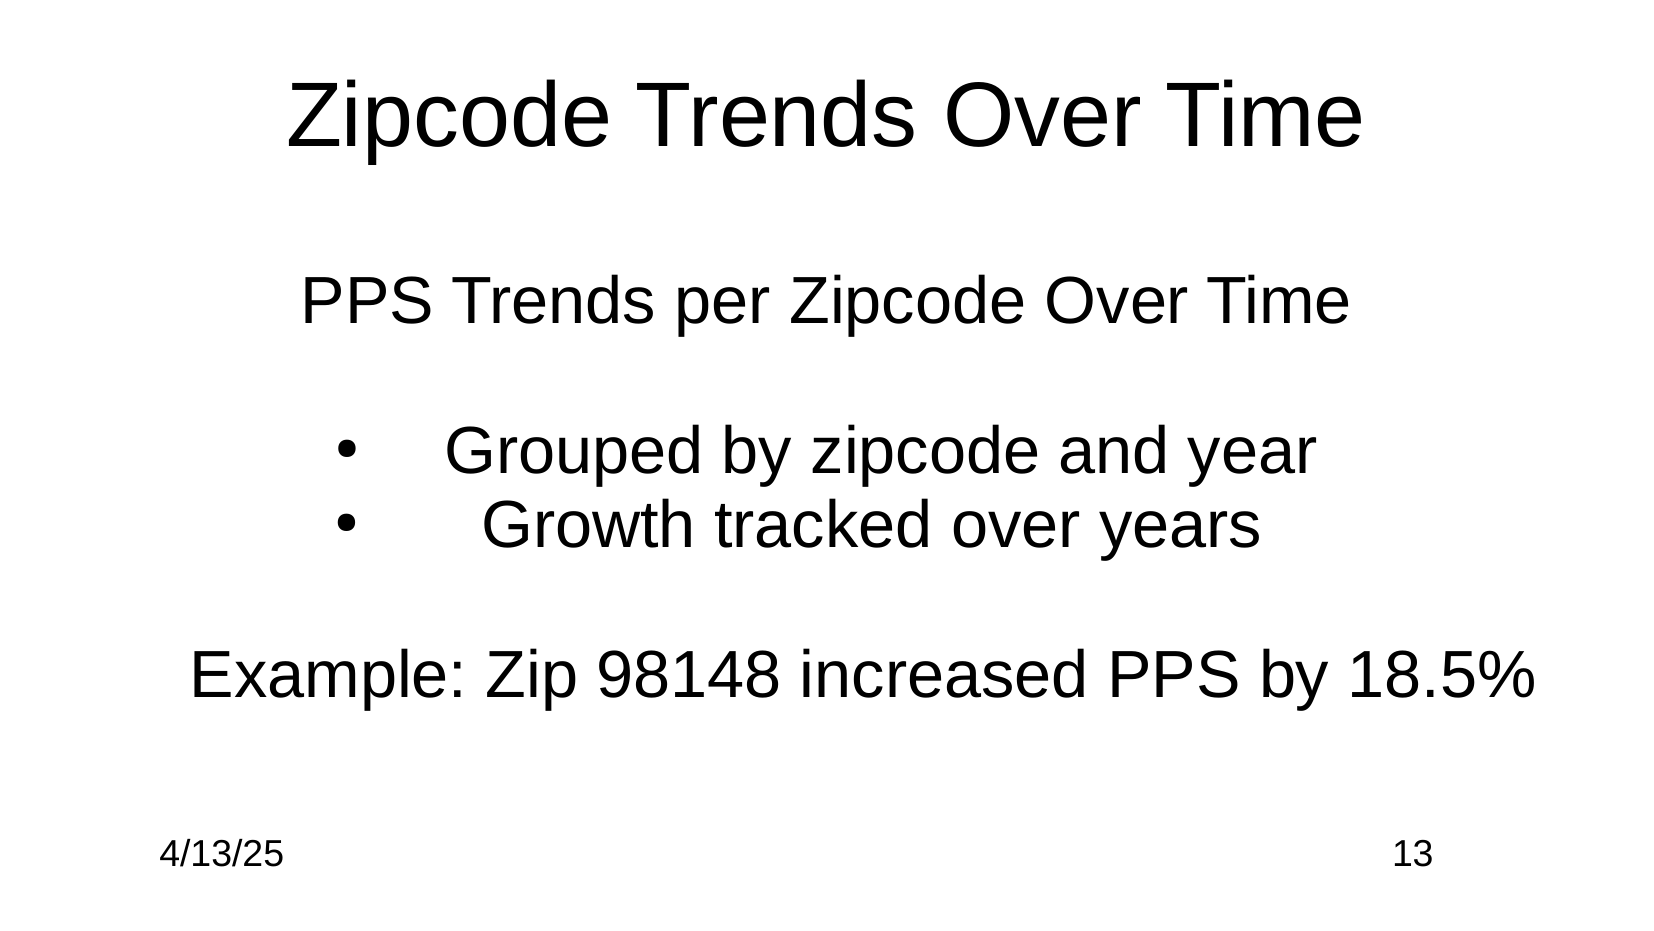

# Zipcode Trends Over Time
PPS Trends per Zipcode Over Time
 Grouped by zipcode and year
 Growth tracked over years
 Example: Zip 98148 increased PPS by 18.5%